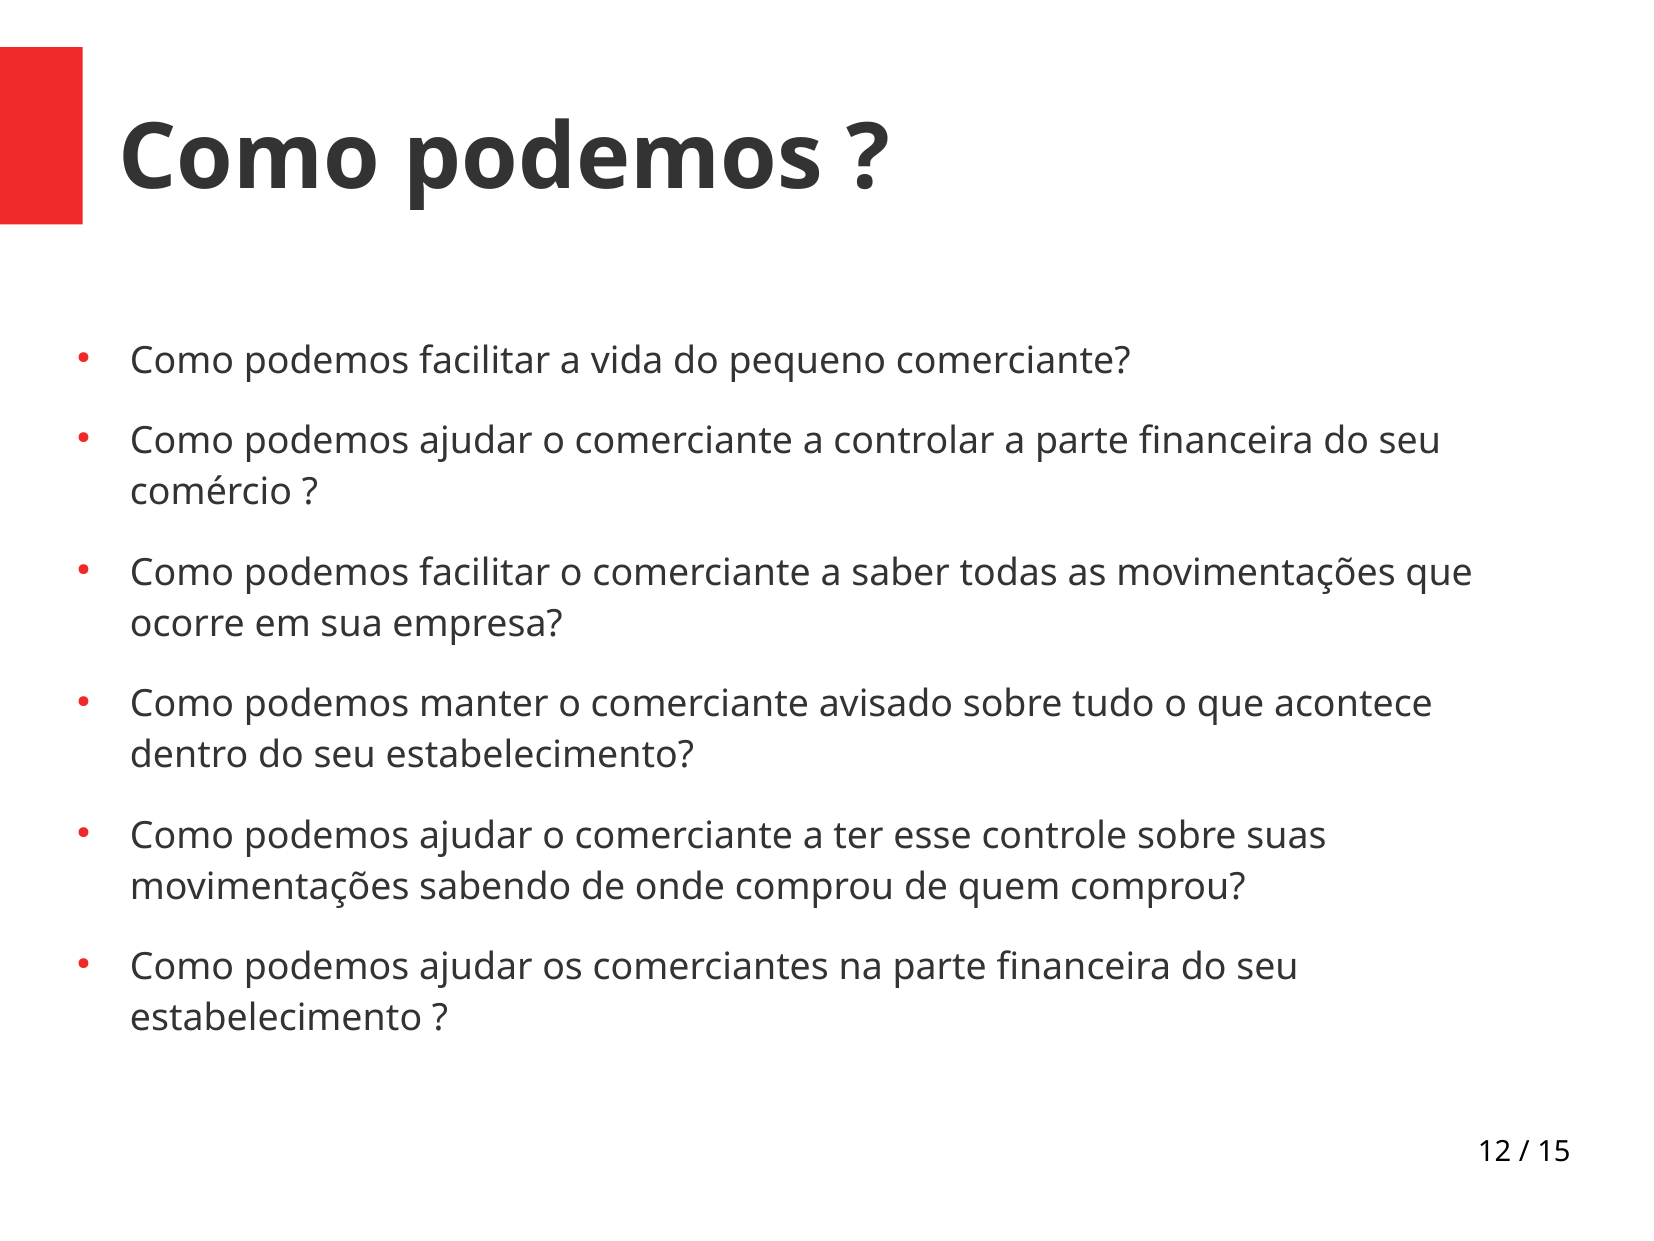

# Como podemos ?
Como podemos facilitar a vida do pequeno comerciante?
Como podemos ajudar o comerciante a controlar a parte financeira do seu comércio ?
Como podemos facilitar o comerciante a saber todas as movimentações que ocorre em sua empresa?
Como podemos manter o comerciante avisado sobre tudo o que acontece dentro do seu estabelecimento?
Como podemos ajudar o comerciante a ter esse controle sobre suas movimentações sabendo de onde comprou de quem comprou?
Como podemos ajudar os comerciantes na parte financeira do seu estabelecimento ?
12